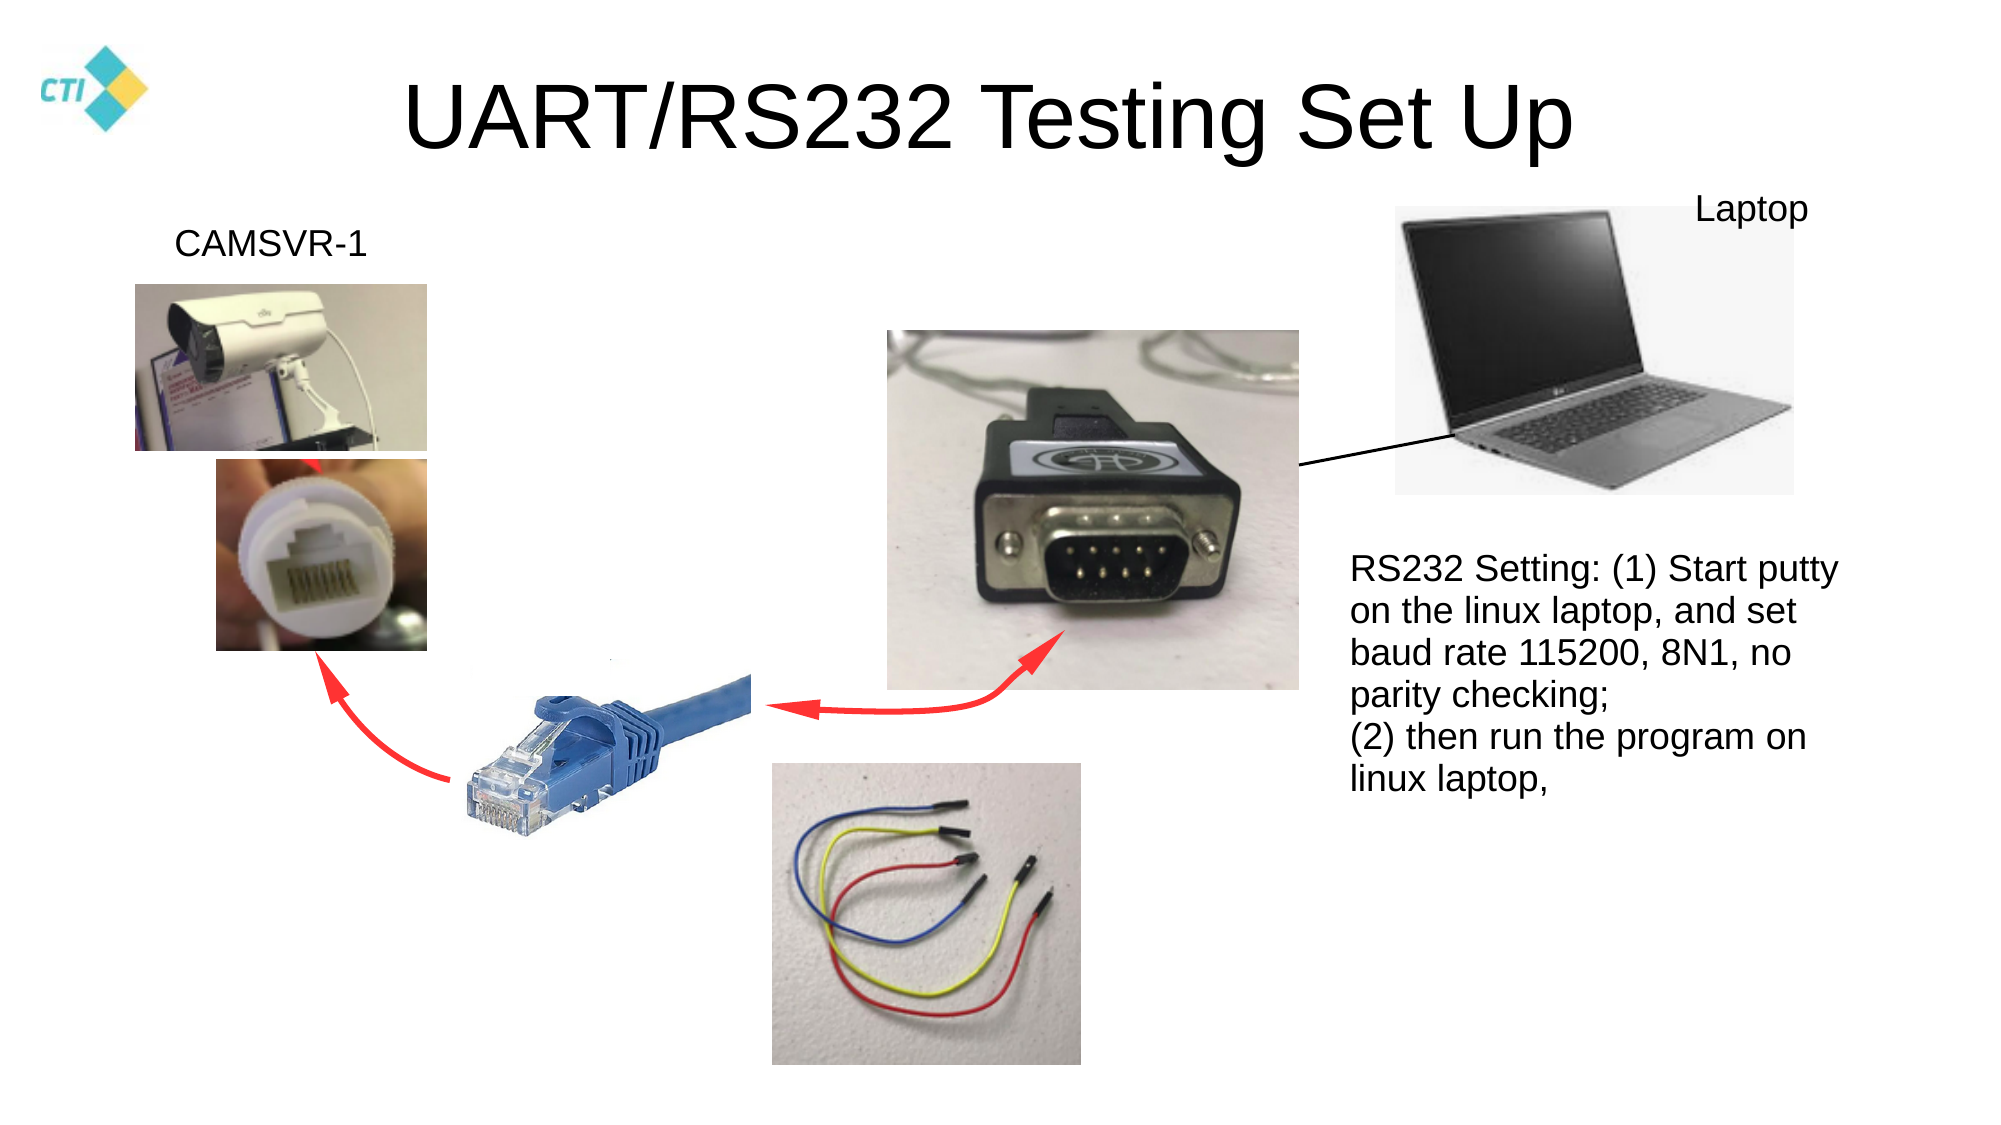

UART/RS232 Testing Set Up
Laptop
CAMSVR-1
RS232 Setting: (1) Start putty on the linux laptop, and set baud rate 115200, 8N1, no parity checking;
(2) then run the program on linux laptop,